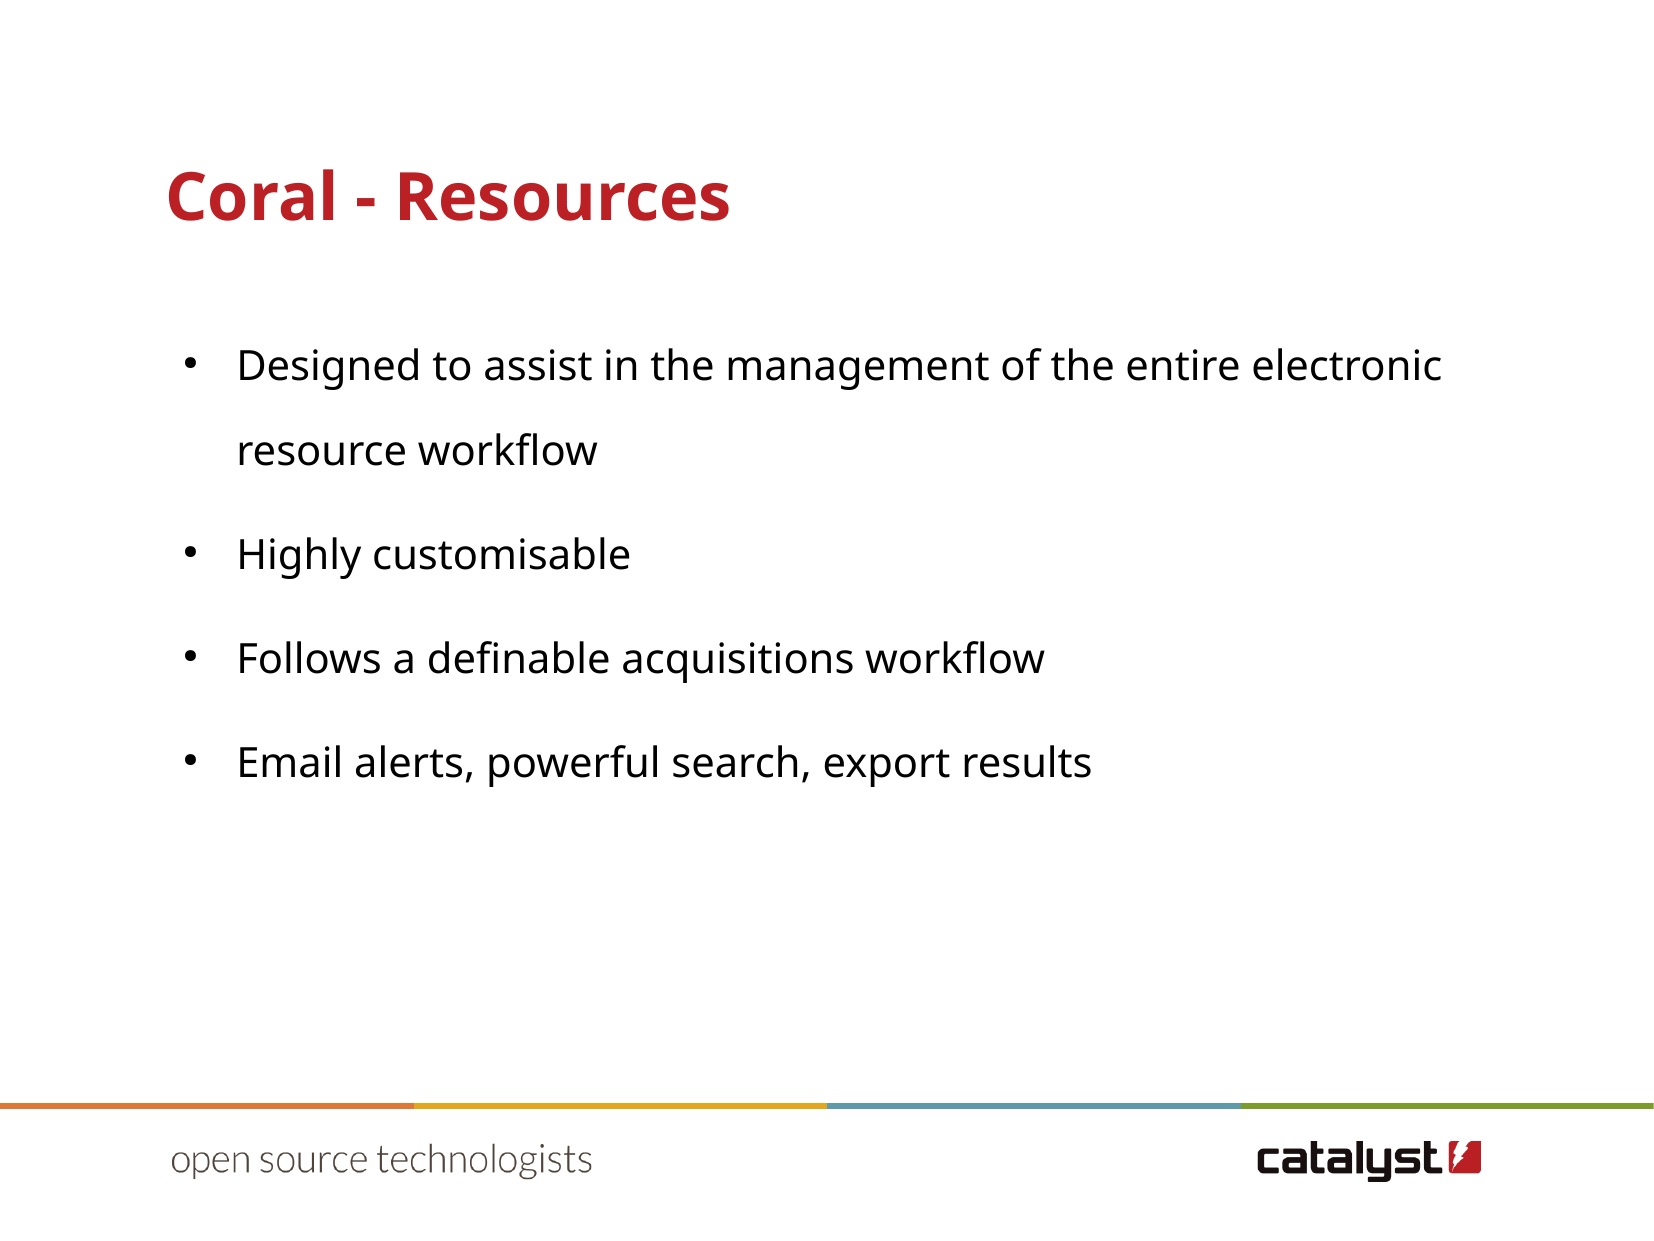

# Coral - Resources
Designed to assist in the management of the entire electronic resource workflow
Highly customisable
Follows a definable acquisitions workflow
Email alerts, powerful search, export results